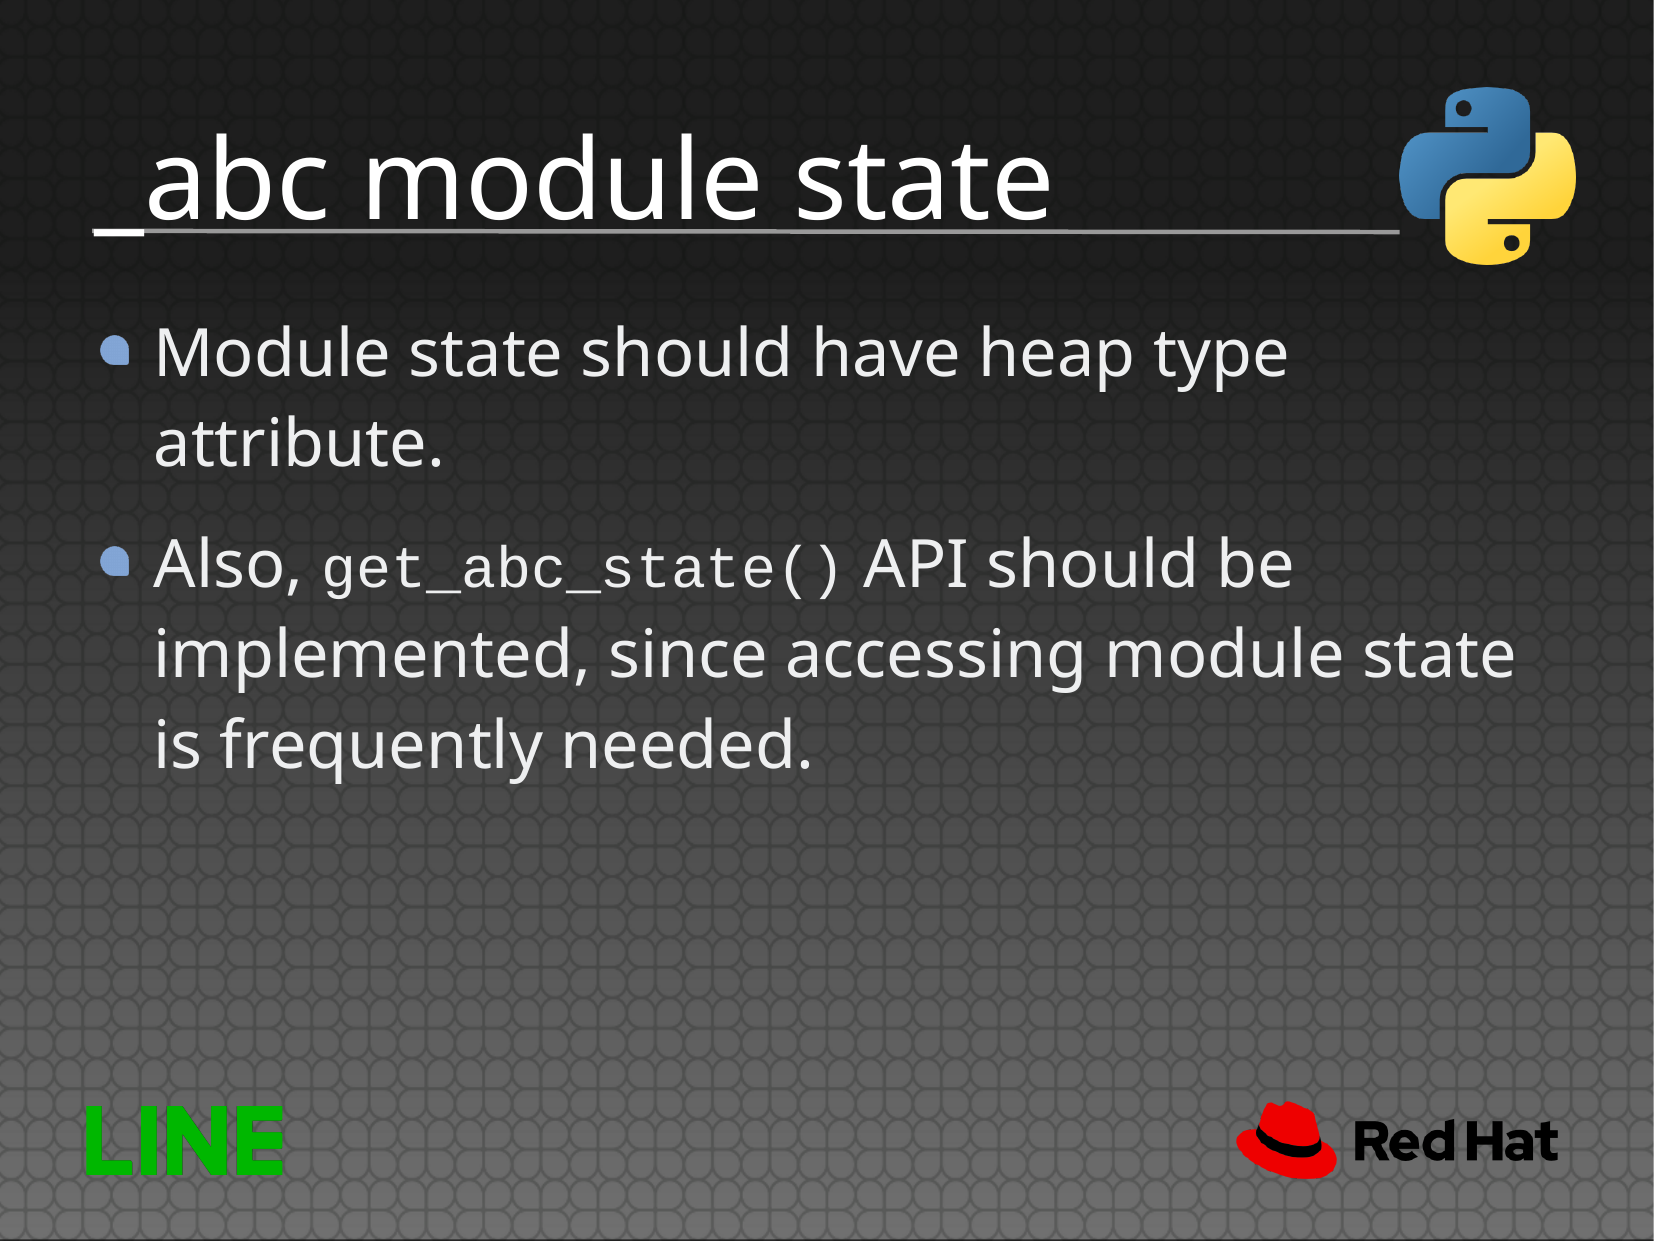

_abc module state
# Module state should have heap type attribute.
Also, get_abc_state() API should be implemented, since accessing module state is frequently needed.